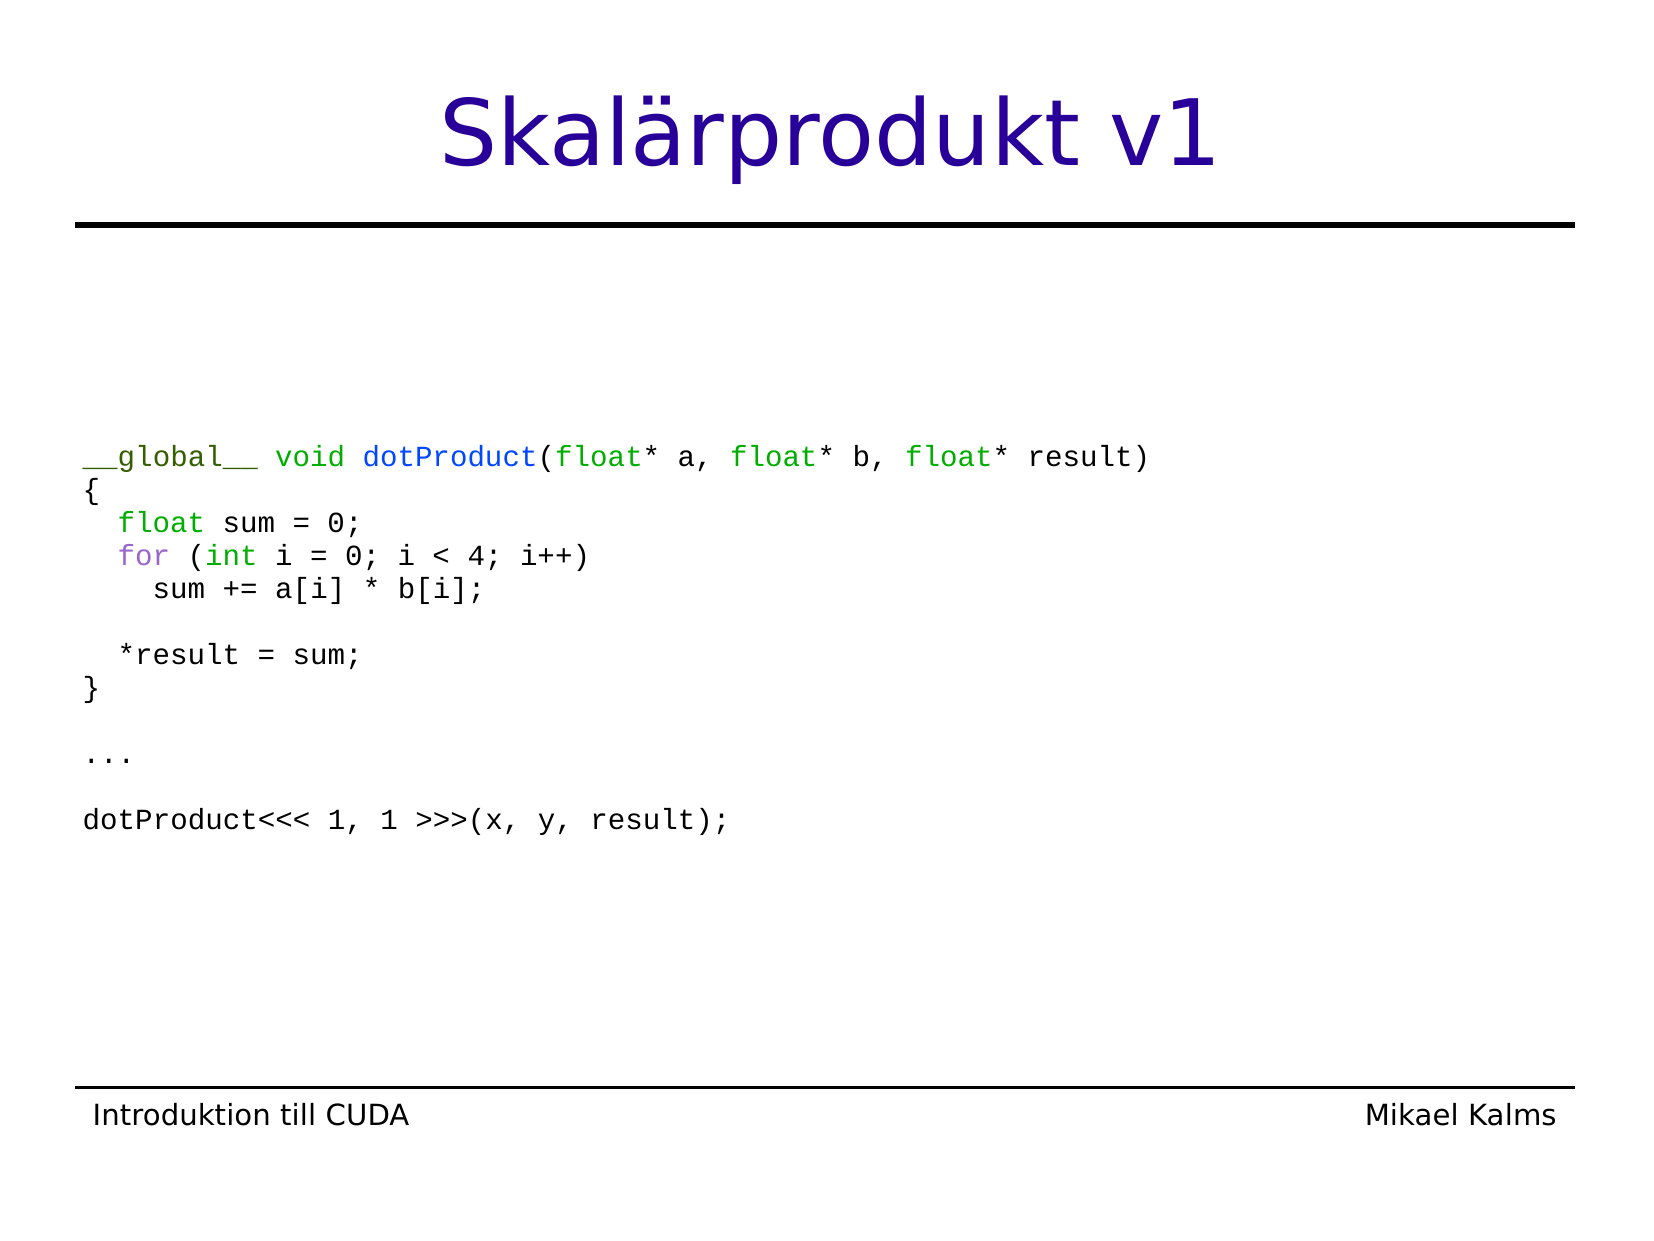

# Skalärprodukt v1
__global__ void dotProduct(float* a, float* b, float* result)
{
 float sum = 0;
 for (int i = 0; i < 4; i++)
 sum += a[i] * b[i];
 *result = sum;
}
...
dotProduct<<< 1, 1 >>>(x, y, result);
Introduktion till CUDA
Mikael Kalms